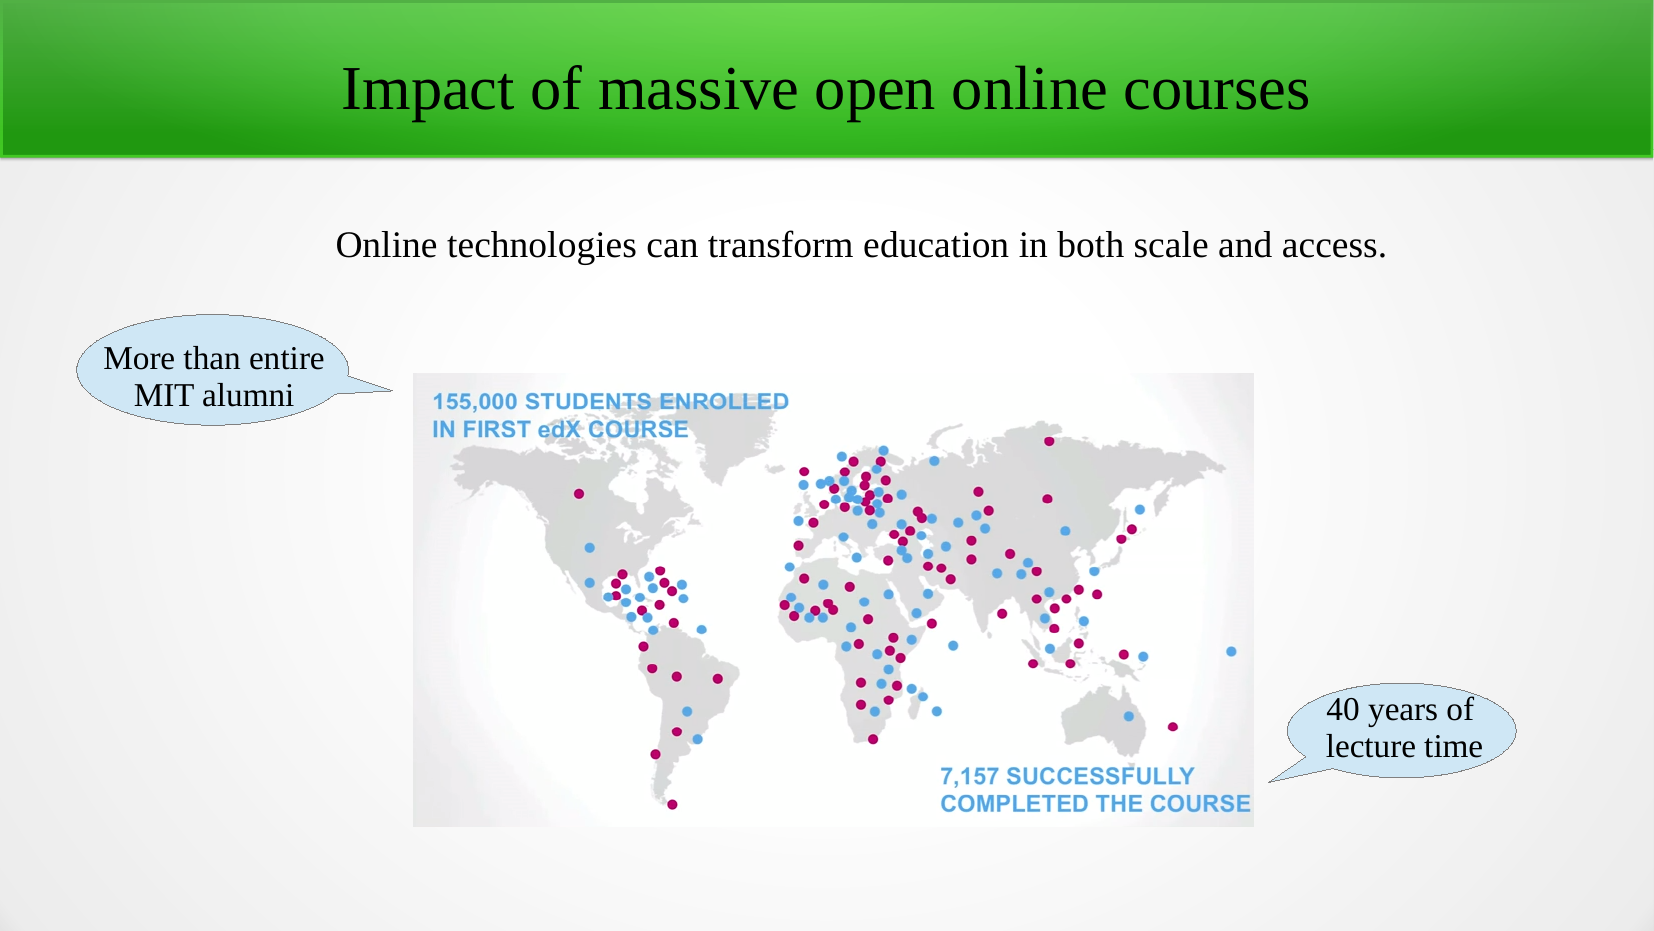

# Impact of massive open online courses
Online technologies can transform education in both scale and access.
More than entire
MIT alumni
40 years of
lecture time